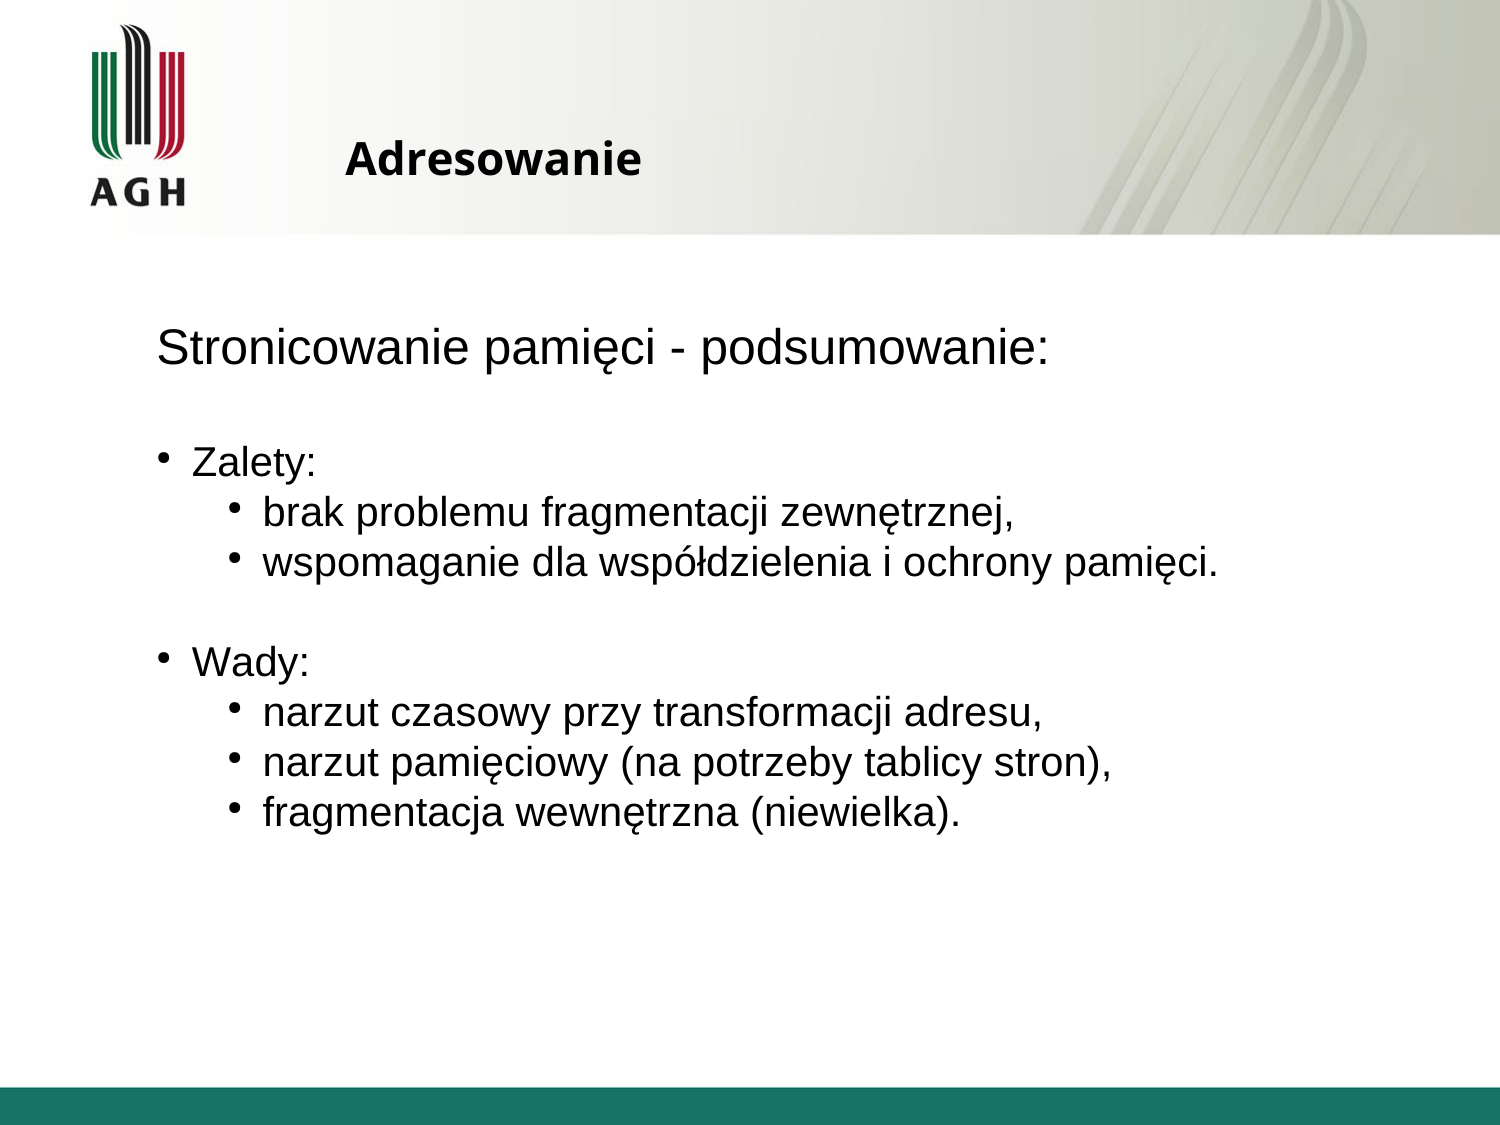

# Adresowanie
Stronicowanie pamięci - podsumowanie:
Zalety:
brak problemu fragmentacji zewnętrznej,
wspomaganie dla współdzielenia i ochrony pamięci.
Wady:
narzut czasowy przy transformacji adresu,
narzut pamięciowy (na potrzeby tablicy stron),
fragmentacja wewnętrzna (niewielka).